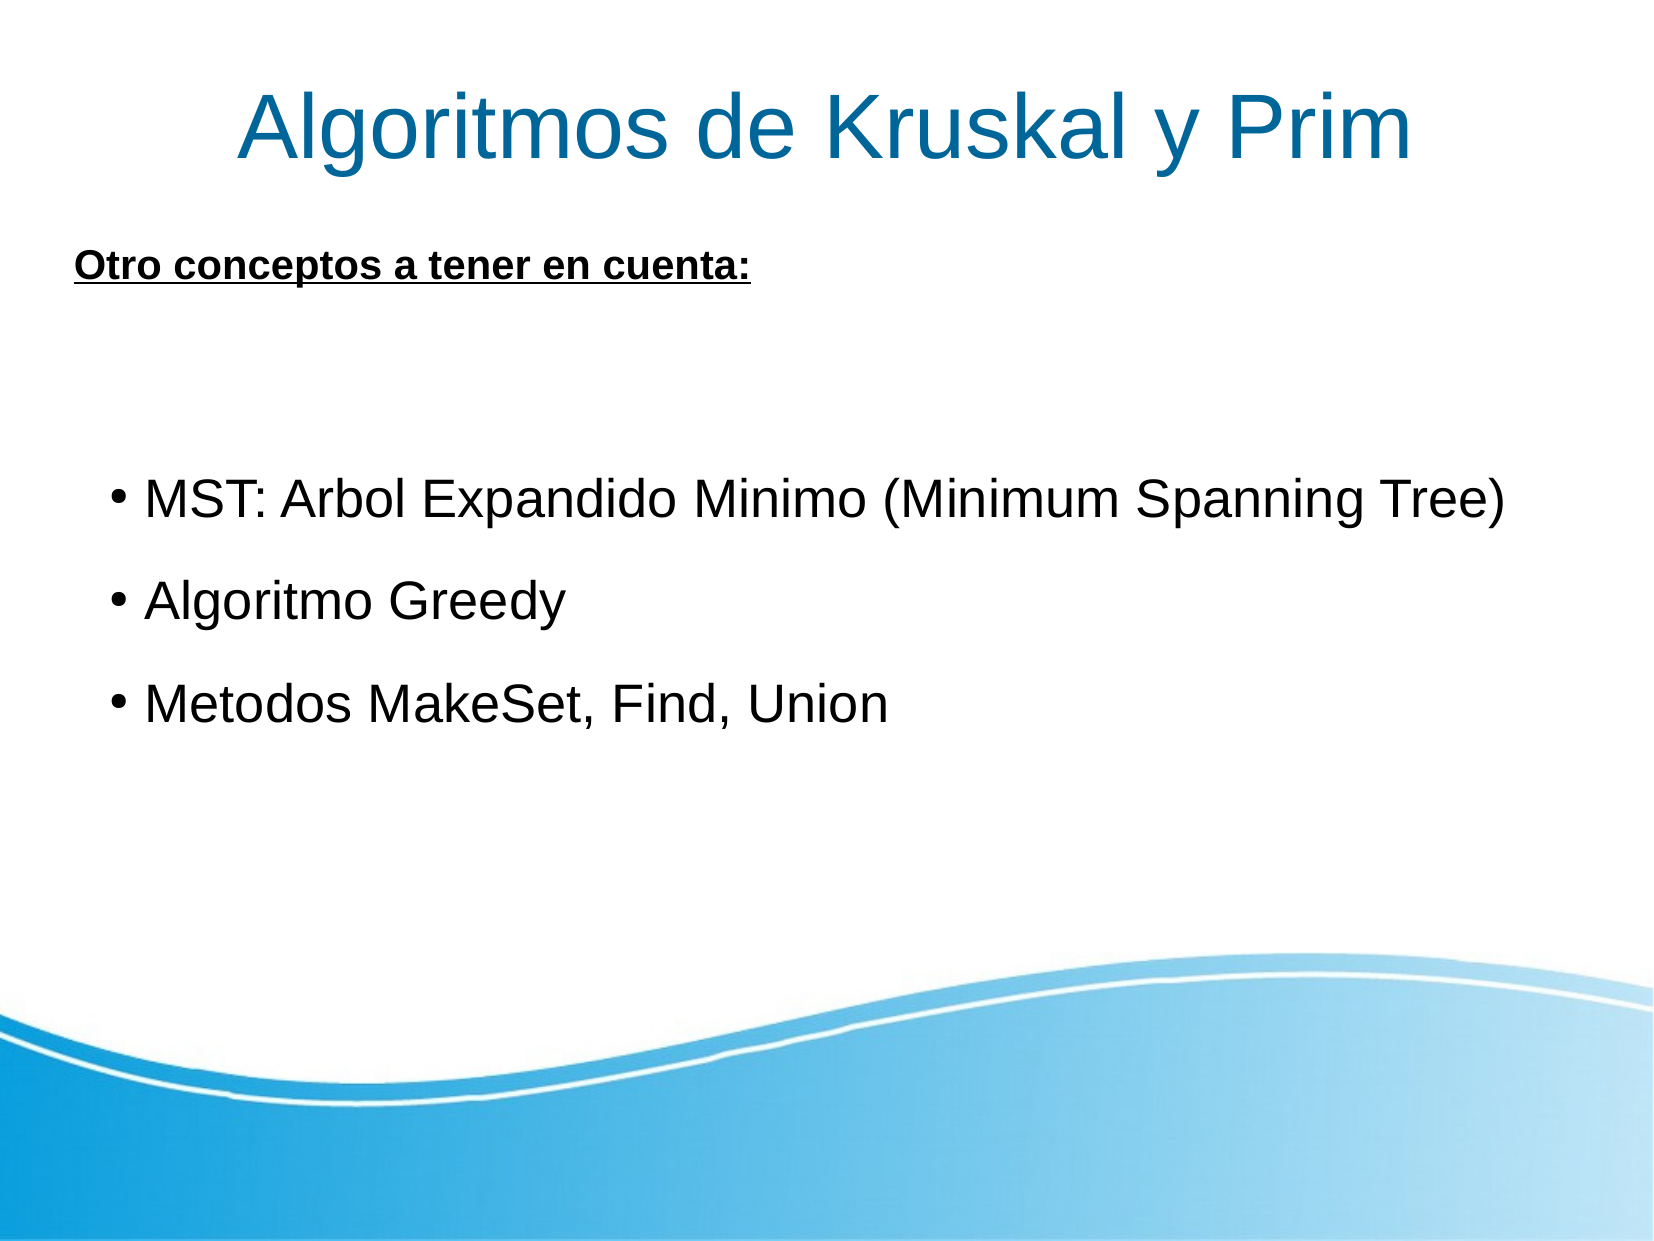

# Algoritmos de Kruskal y Prim
Otro conceptos a tener en cuenta:
MST: Arbol Expandido Minimo (Minimum Spanning Tree)
Algoritmo Greedy
Metodos MakeSet, Find, Union